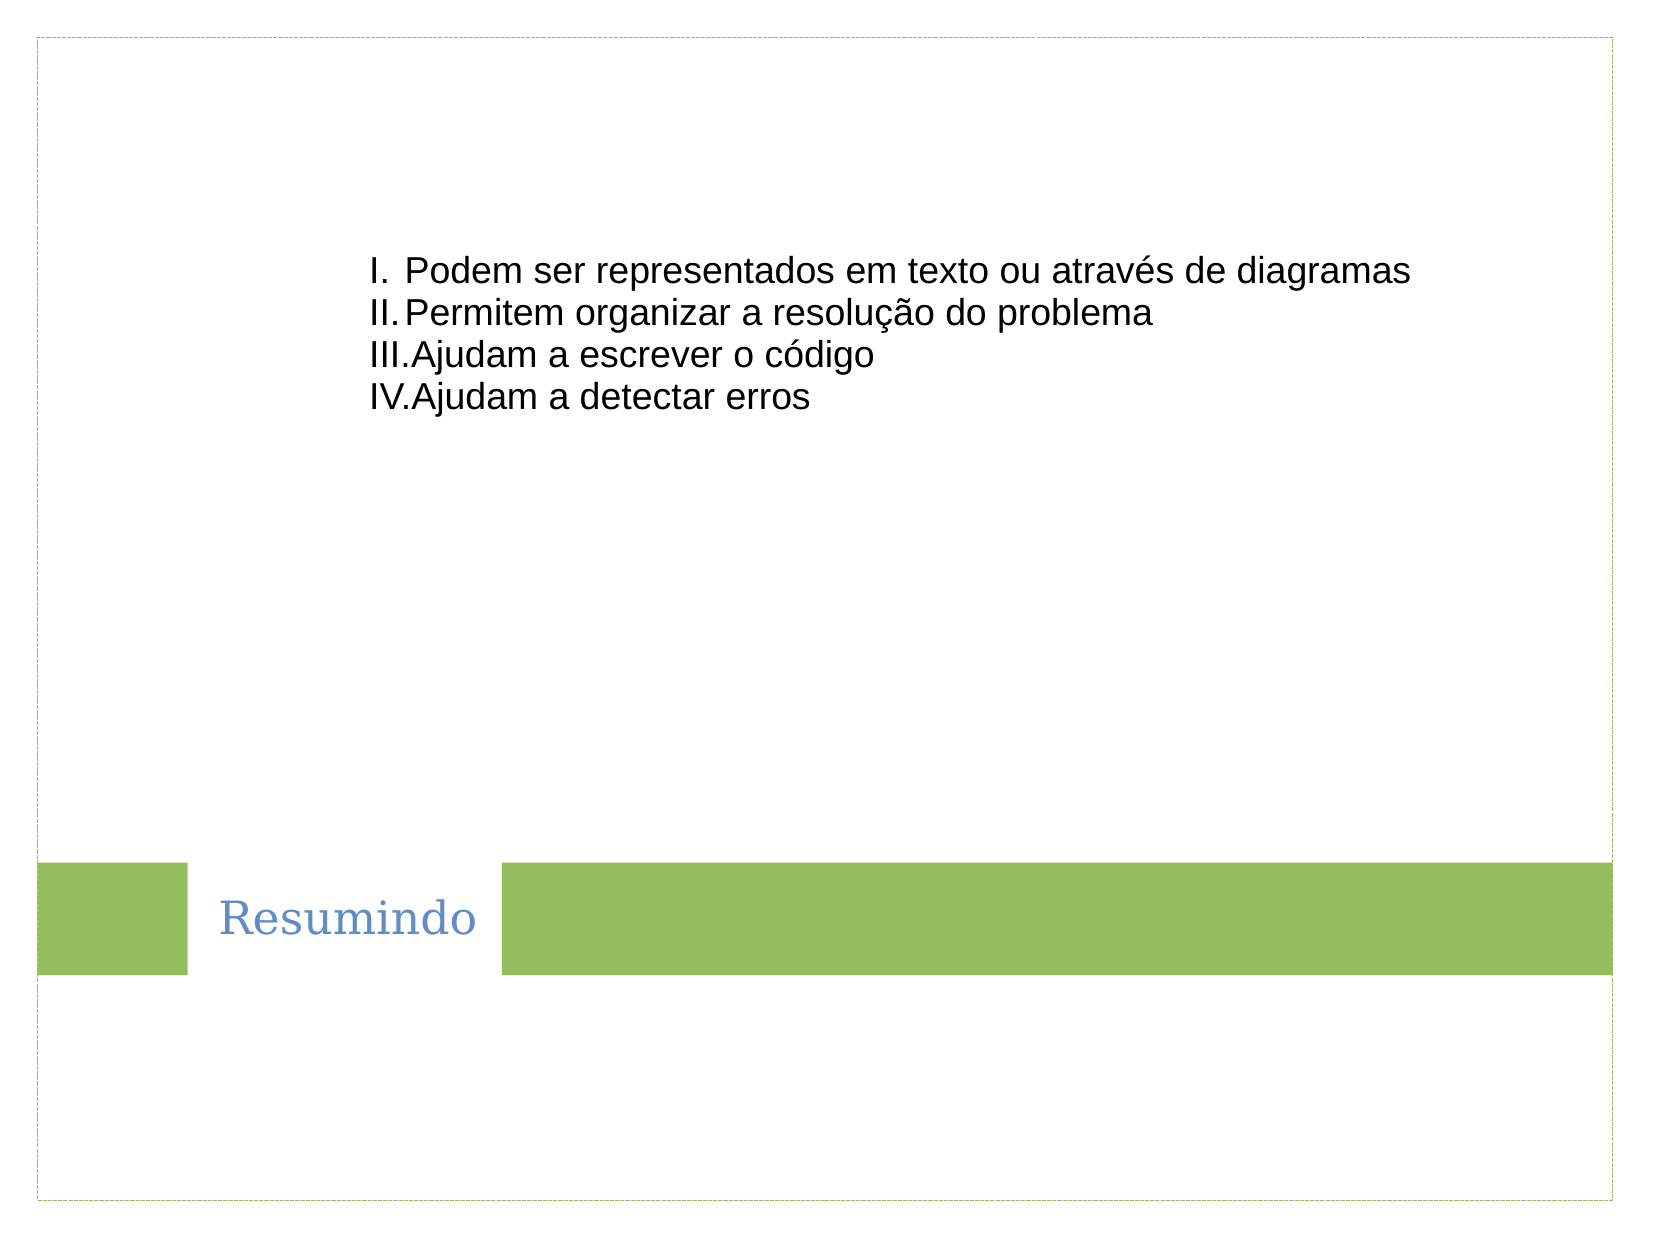

Podem ser representados em texto ou através de diagramas
Permitem organizar a resolução do problema
Ajudam a escrever o código
Ajudam a detectar erros
Resumindo